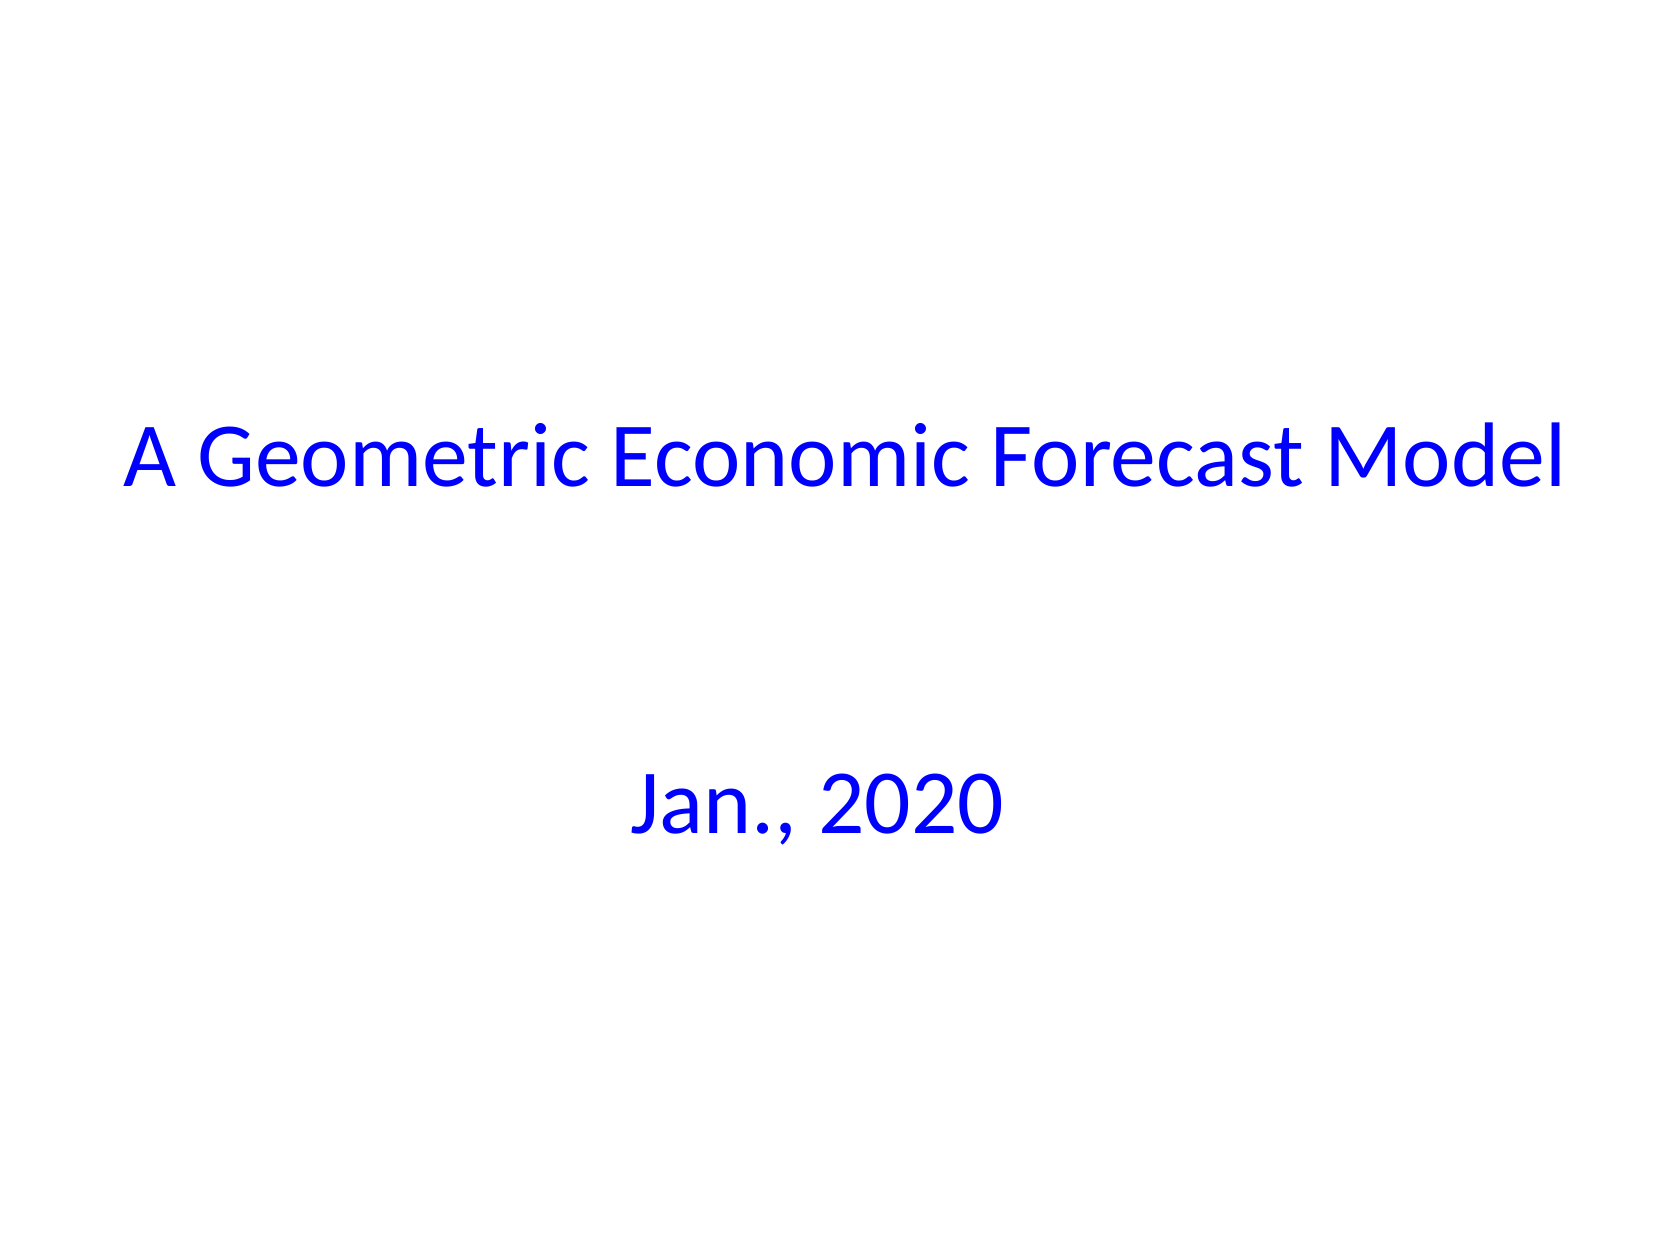

# A Geometric Economic Forecast Model
Jan., 2020